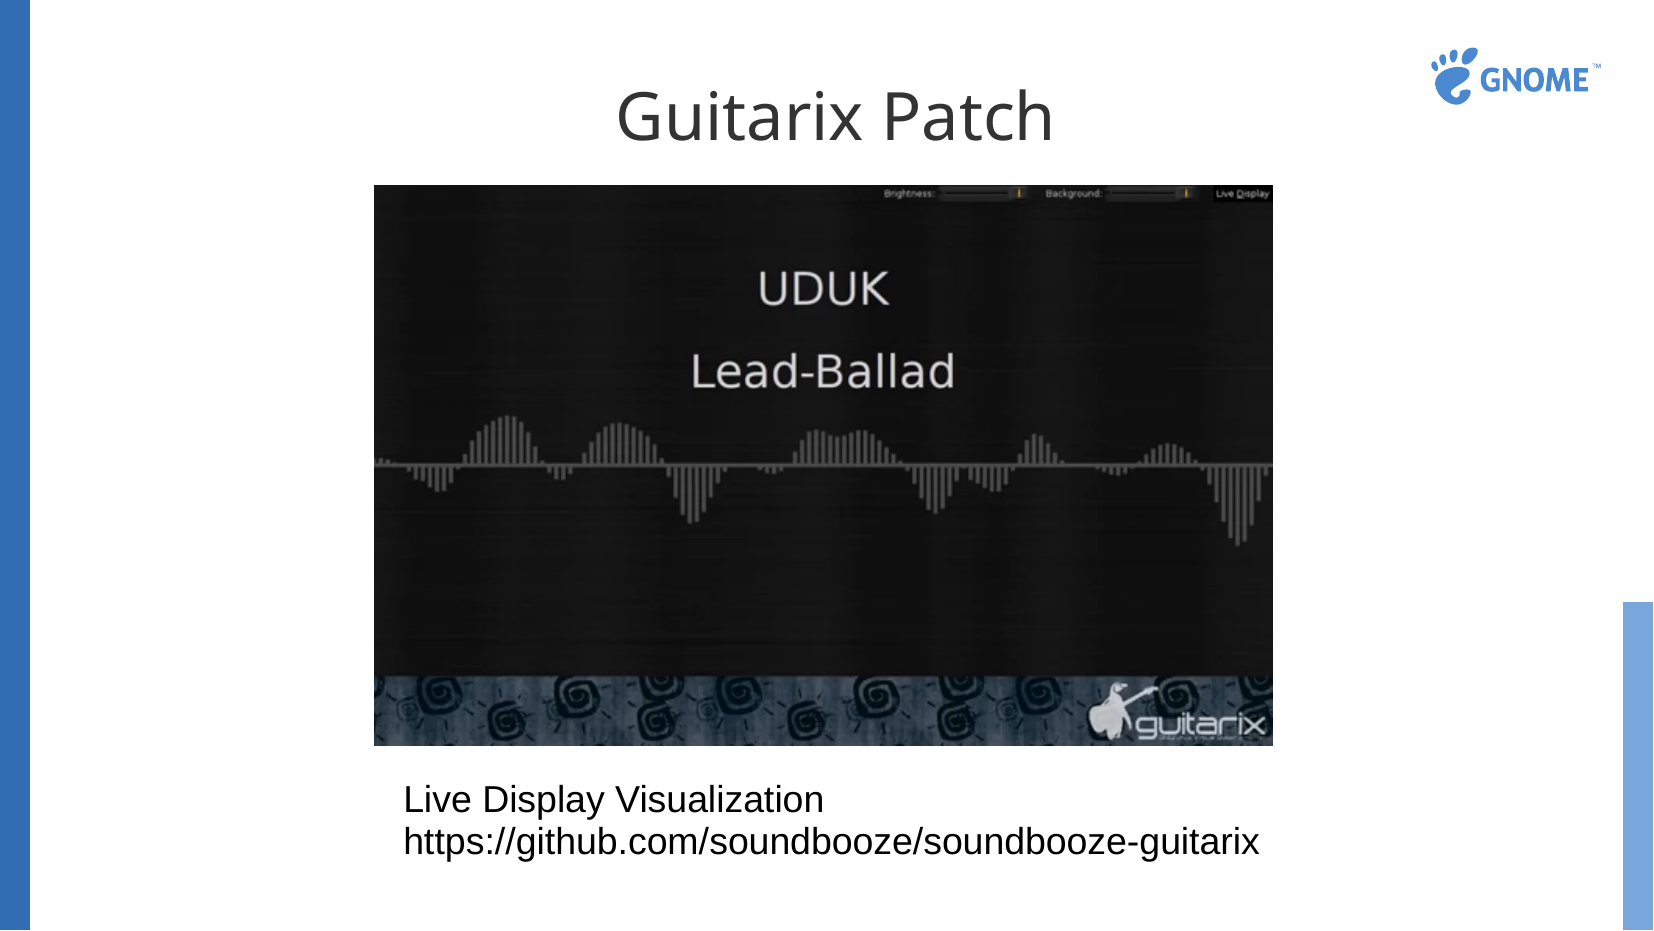

# Guitarix Patch
Live Display Visualization
https://github.com/soundbooze/soundbooze-guitarix